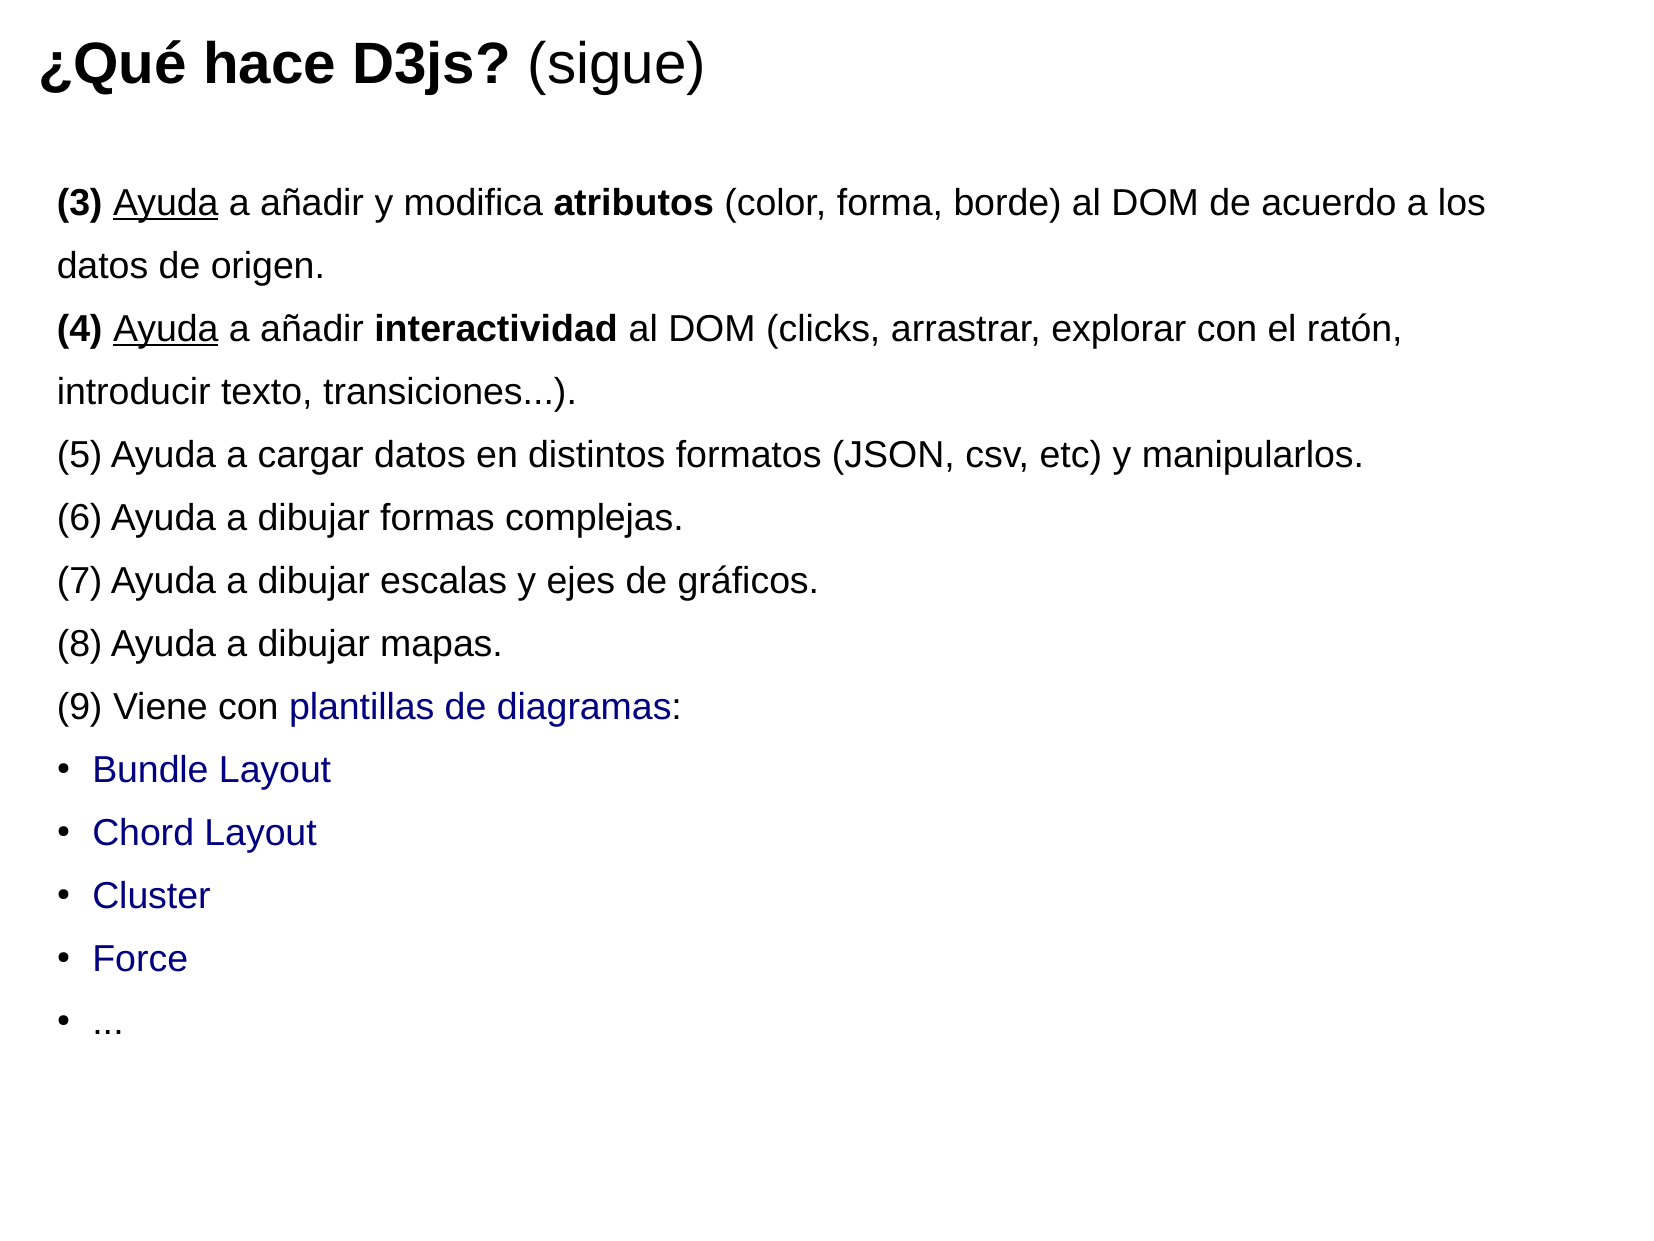

¿Qué hace D3js? (sigue)
(3) Ayuda a añadir y modifica atributos (color, forma, borde) al DOM de acuerdo a los datos de origen.
(4) Ayuda a añadir interactividad al DOM (clicks, arrastrar, explorar con el ratón, introducir texto, transiciones...).
(5) Ayuda a cargar datos en distintos formatos (JSON, csv, etc) y manipularlos.
(6) Ayuda a dibujar formas complejas.
(7) Ayuda a dibujar escalas y ejes de gráficos.
(8) Ayuda a dibujar mapas.
(9) Viene con plantillas de diagramas:
Bundle Layout
Chord Layout
Cluster
Force
...